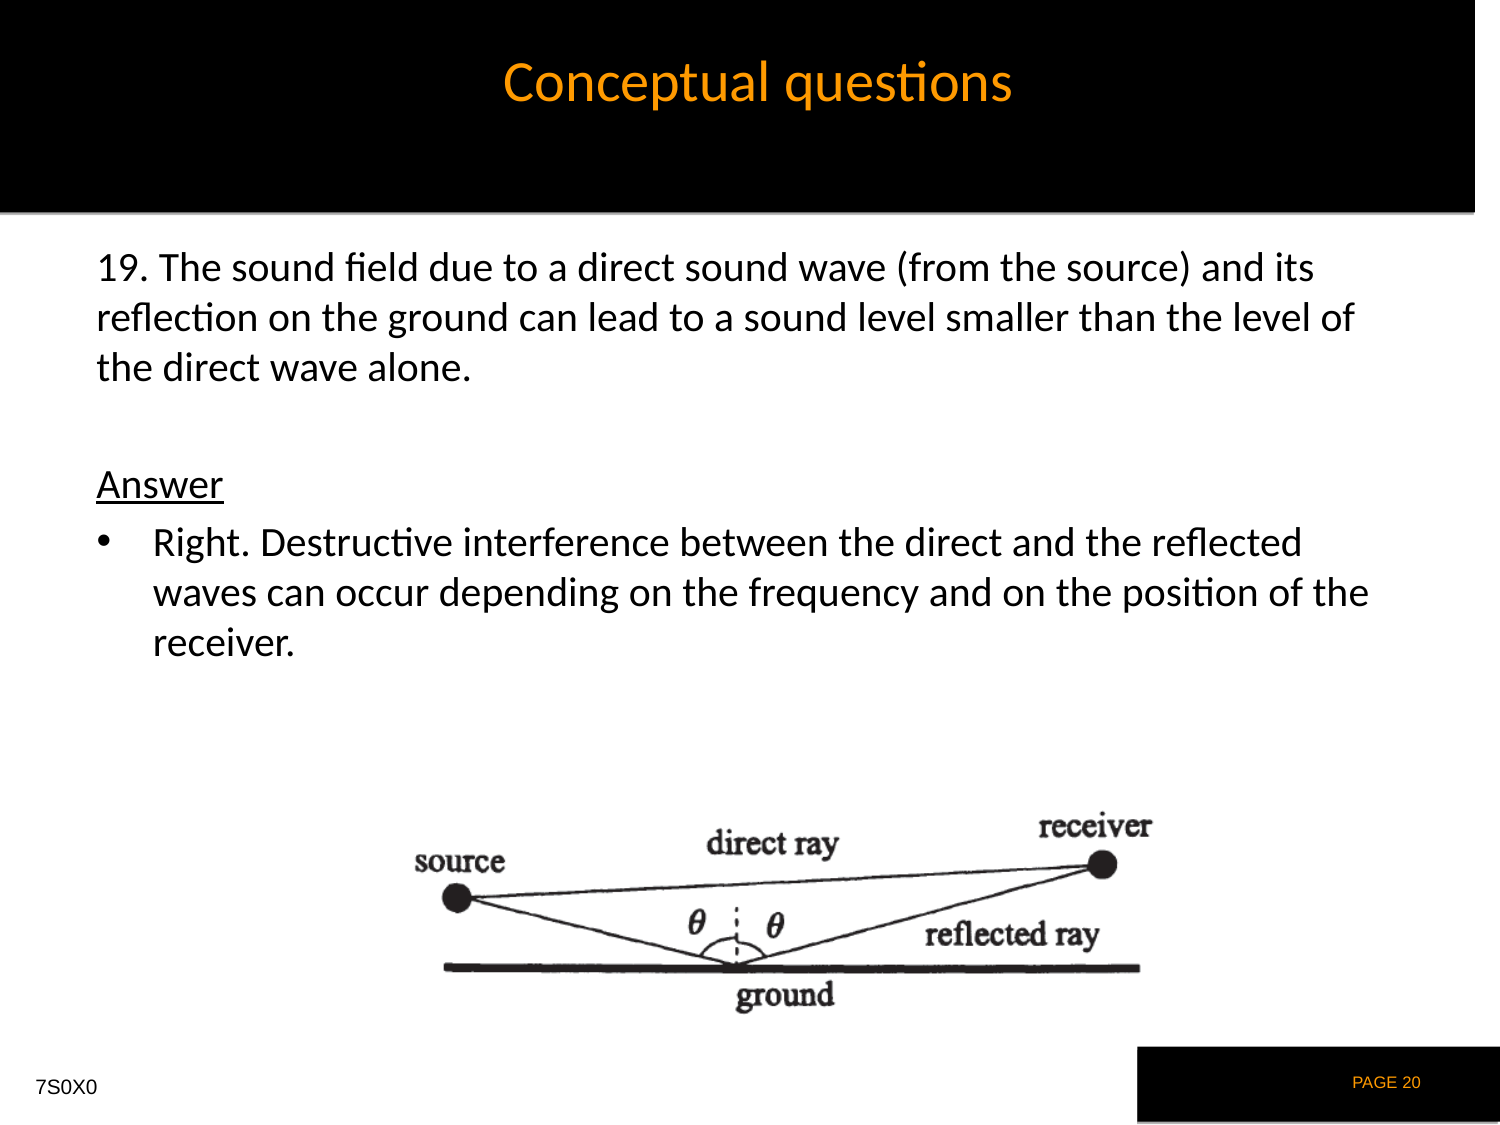

# Conceptual questions
19. The sound field due to a direct sound wave (from the source) and its reflection on the ground can lead to a sound level smaller than the level of the direct wave alone.
Answer
Right. Destructive interference between the direct and the reflected waves can occur depending on the frequency and on the position of the receiver.
PAGE 20
7S0X0
2017/02/09
PAGE